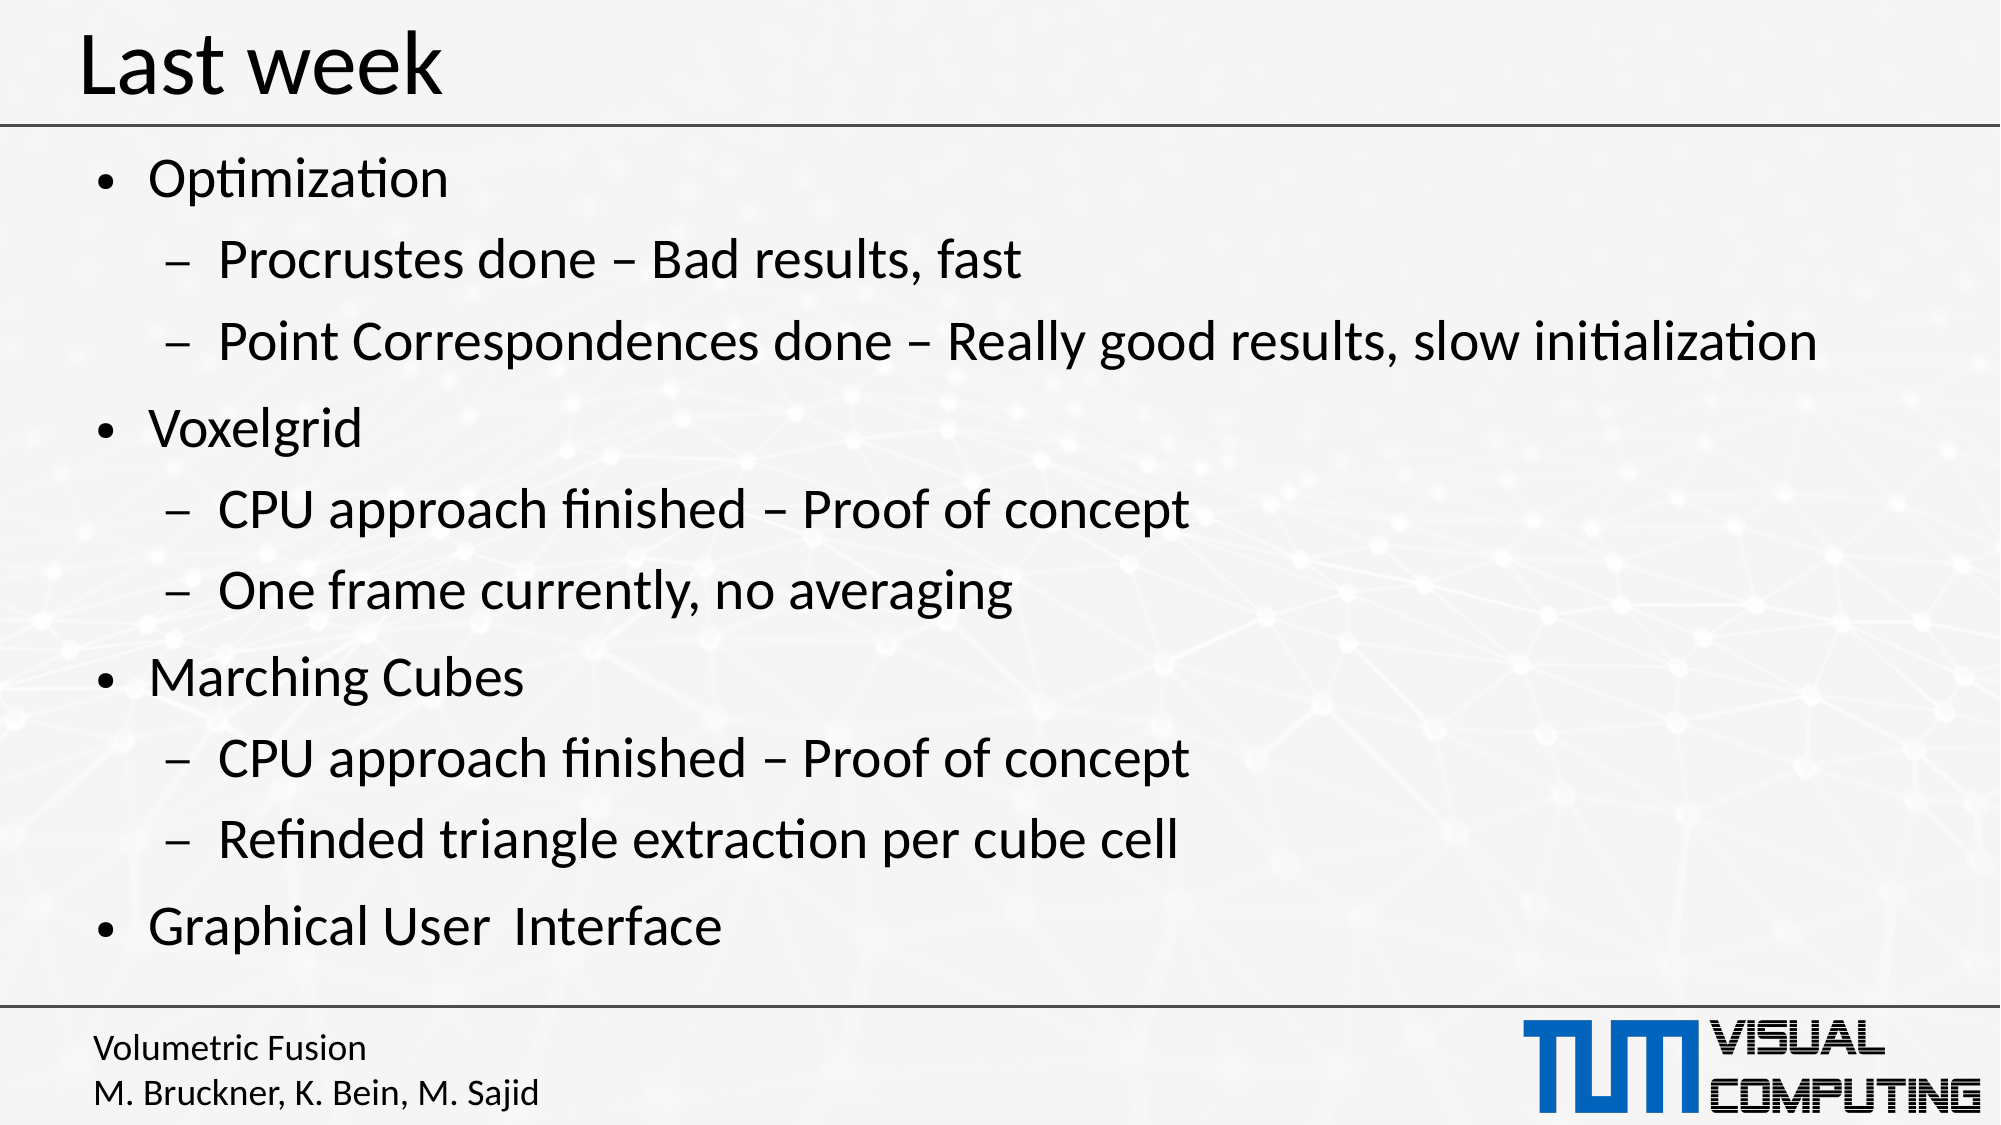

# Last week
Optimization
Procrustes done – Bad results, fast
Point Correspondences done – Really good results, slow initialization
Voxelgrid
CPU approach finished – Proof of concept
One frame currently, no averaging
Marching Cubes
CPU approach finished – Proof of concept
Refinded triangle extraction per cube cell
Graphical User 	Interface